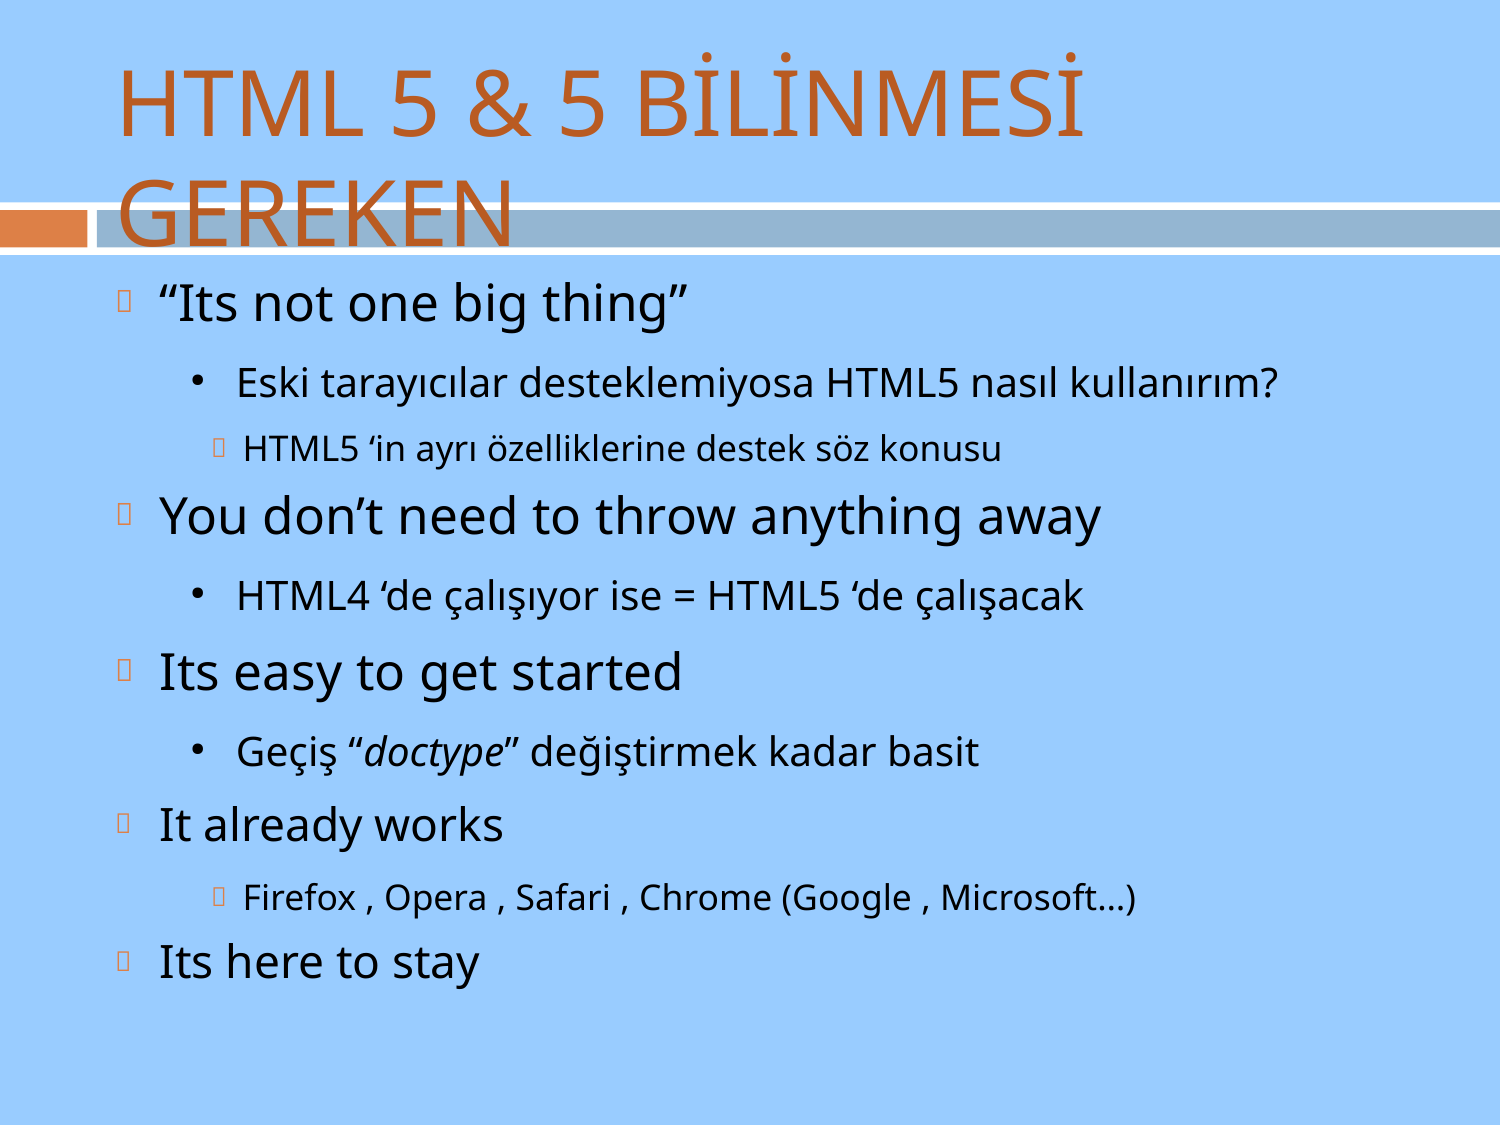

# HTML 5 & 5 BİLİNMESİ GEREKEN
“Its not one big thing”
Eski tarayıcılar desteklemiyosa HTML5 nasıl kullanırım?
HTML5 ‘in ayrı özelliklerine destek söz konusu
You don’t need to throw anything away
HTML4 ‘de çalışıyor ise = HTML5 ‘de çalışacak
Its easy to get started
Geçiş “doctype” değiştirmek kadar basit
It already works
Firefox , Opera , Safari , Chrome (Google , Microsoft…)
Its here to stay